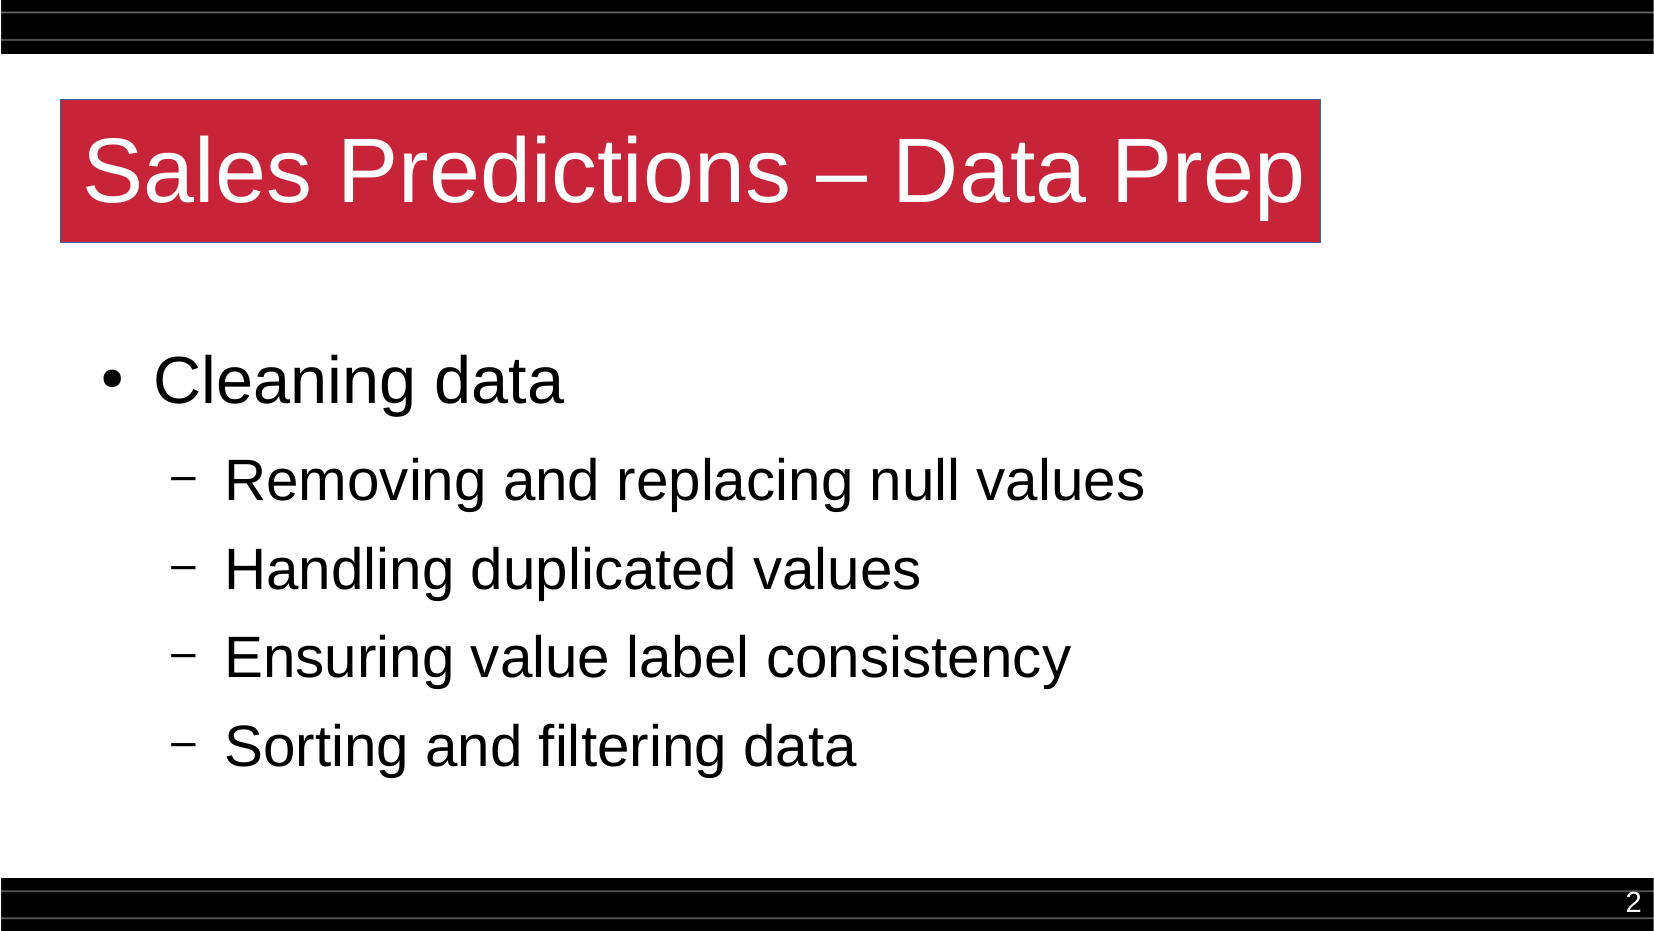

# Sales Predictions – Data Prep
Cleaning data
Removing and replacing null values
Handling duplicated values
Ensuring value label consistency
Sorting and filtering data